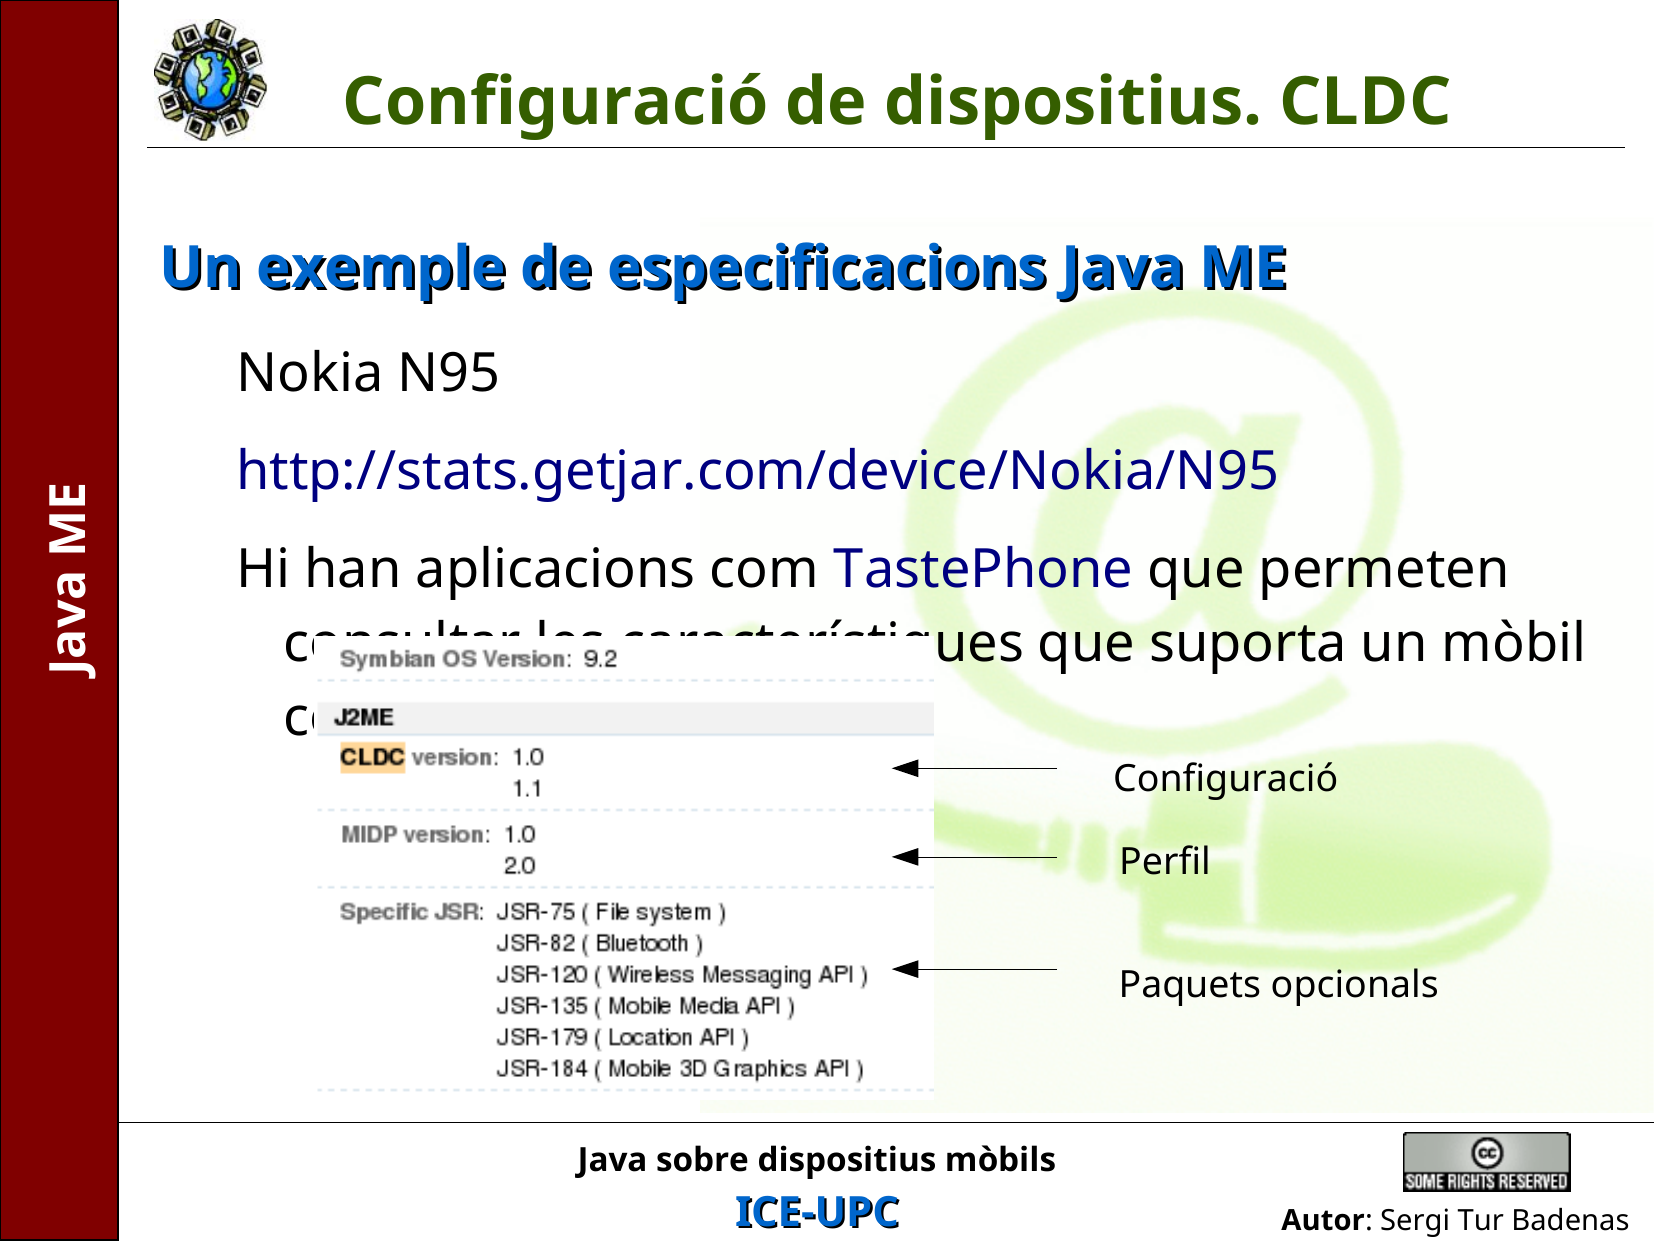

# Configuració de dispositius. CLDC
Un exemple de especificacions Java ME
Nokia N95
http://stats.getjar.com/device/Nokia/N95
Hi han aplicacions com TastePhone que permeten consultar les característiques que suporta un mòbil concret.
Configuració
Perfil
Paquets opcionals